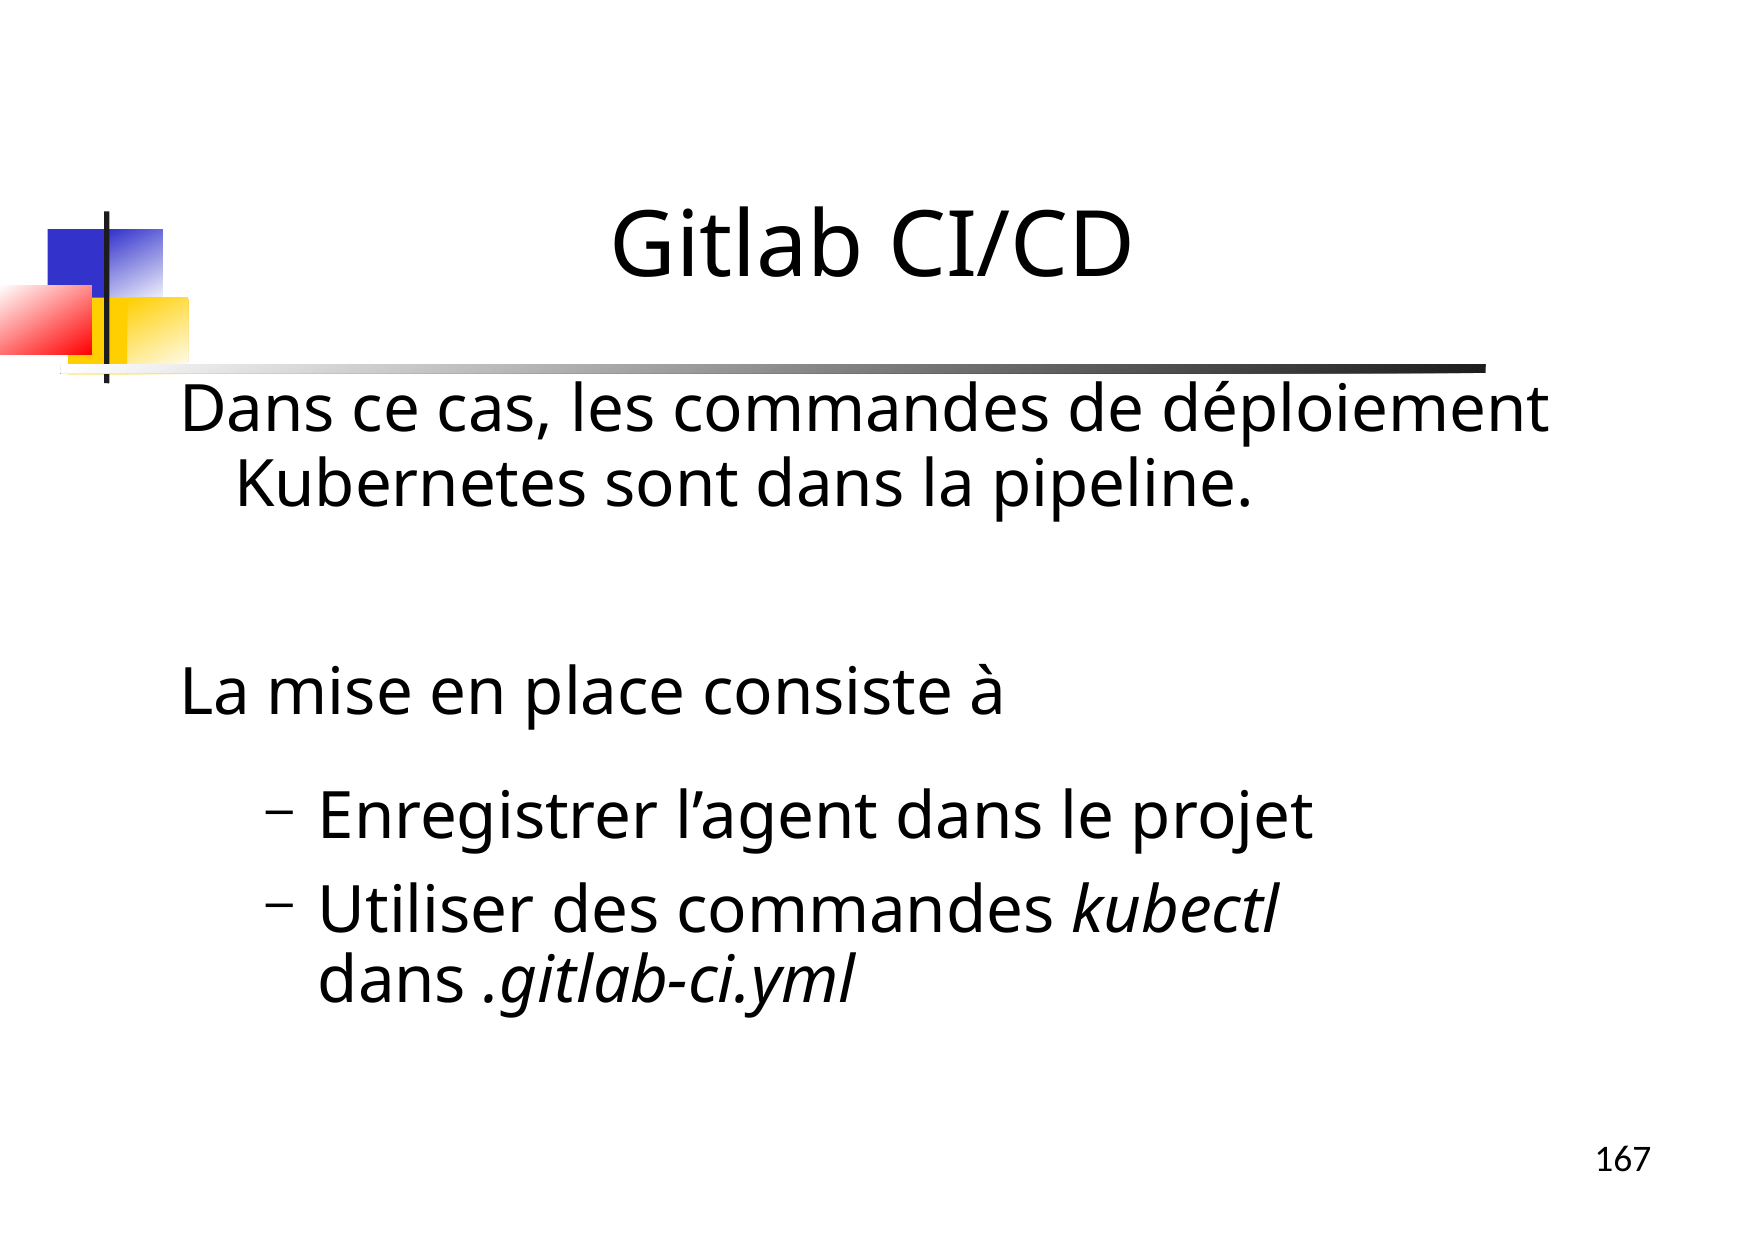

# Gitlab CI/CD
Dans ce cas, les commandes de déploiement Kubernetes sont dans la pipeline.
La mise en place consiste à
Enregistrer l’agent dans le projet
Utiliser des commandes kubectl dans .gitlab-ci.yml